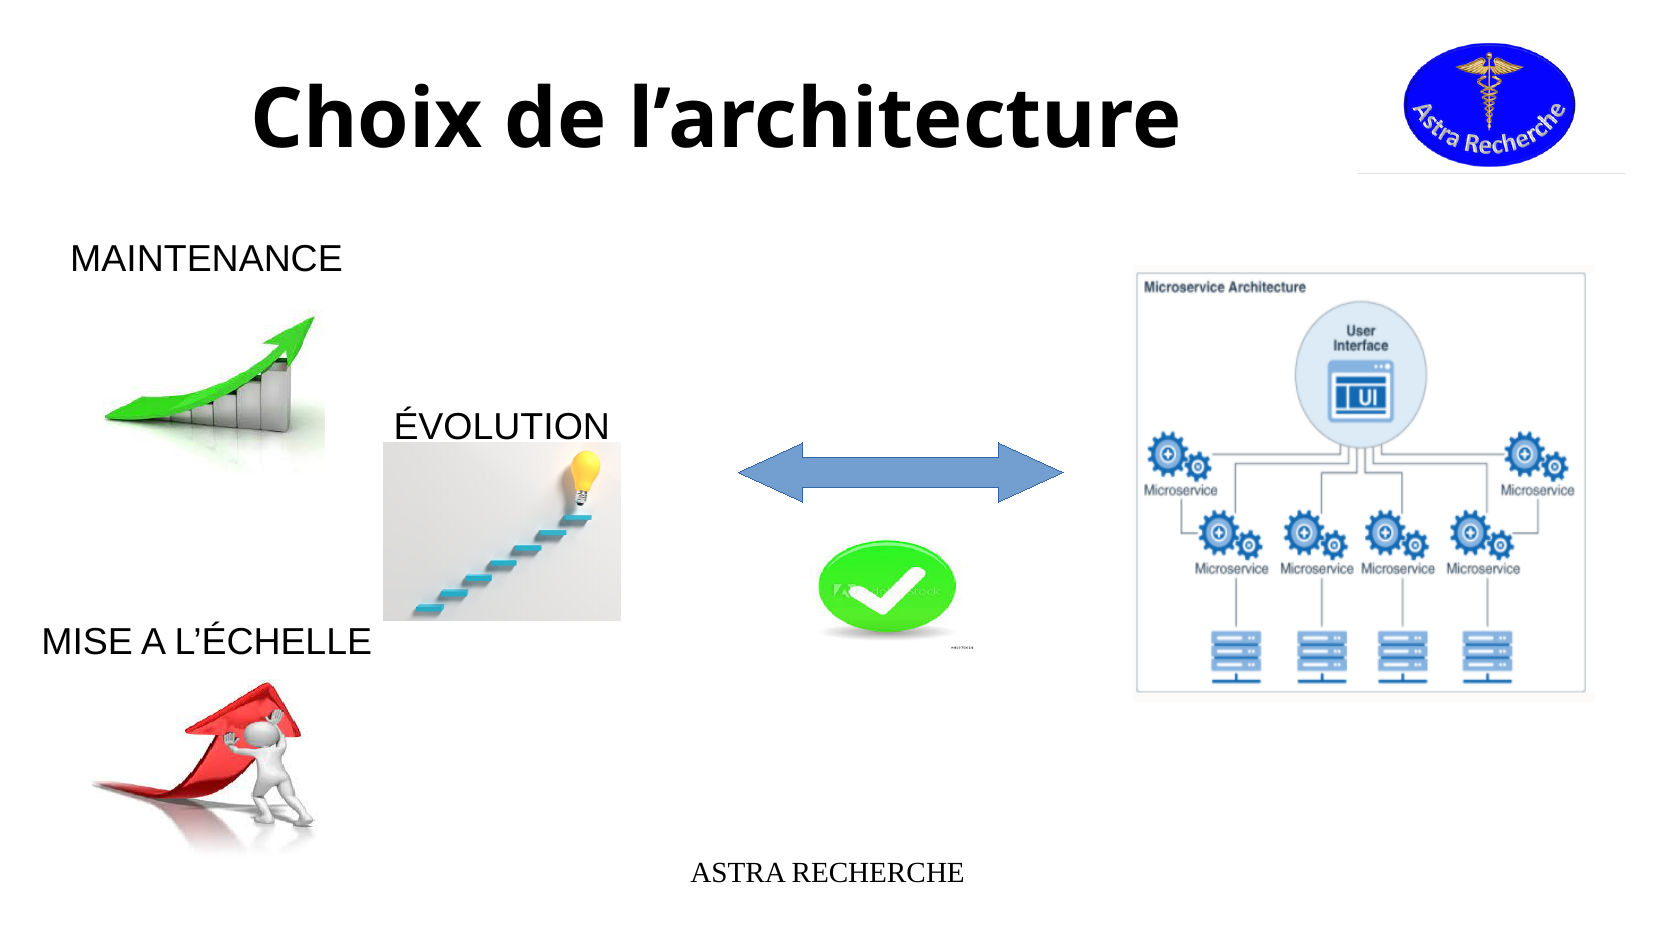

# Choix de l’architecture
MAINTENANCE
ÉVOLUTION
MISE A L’ÉCHELLE